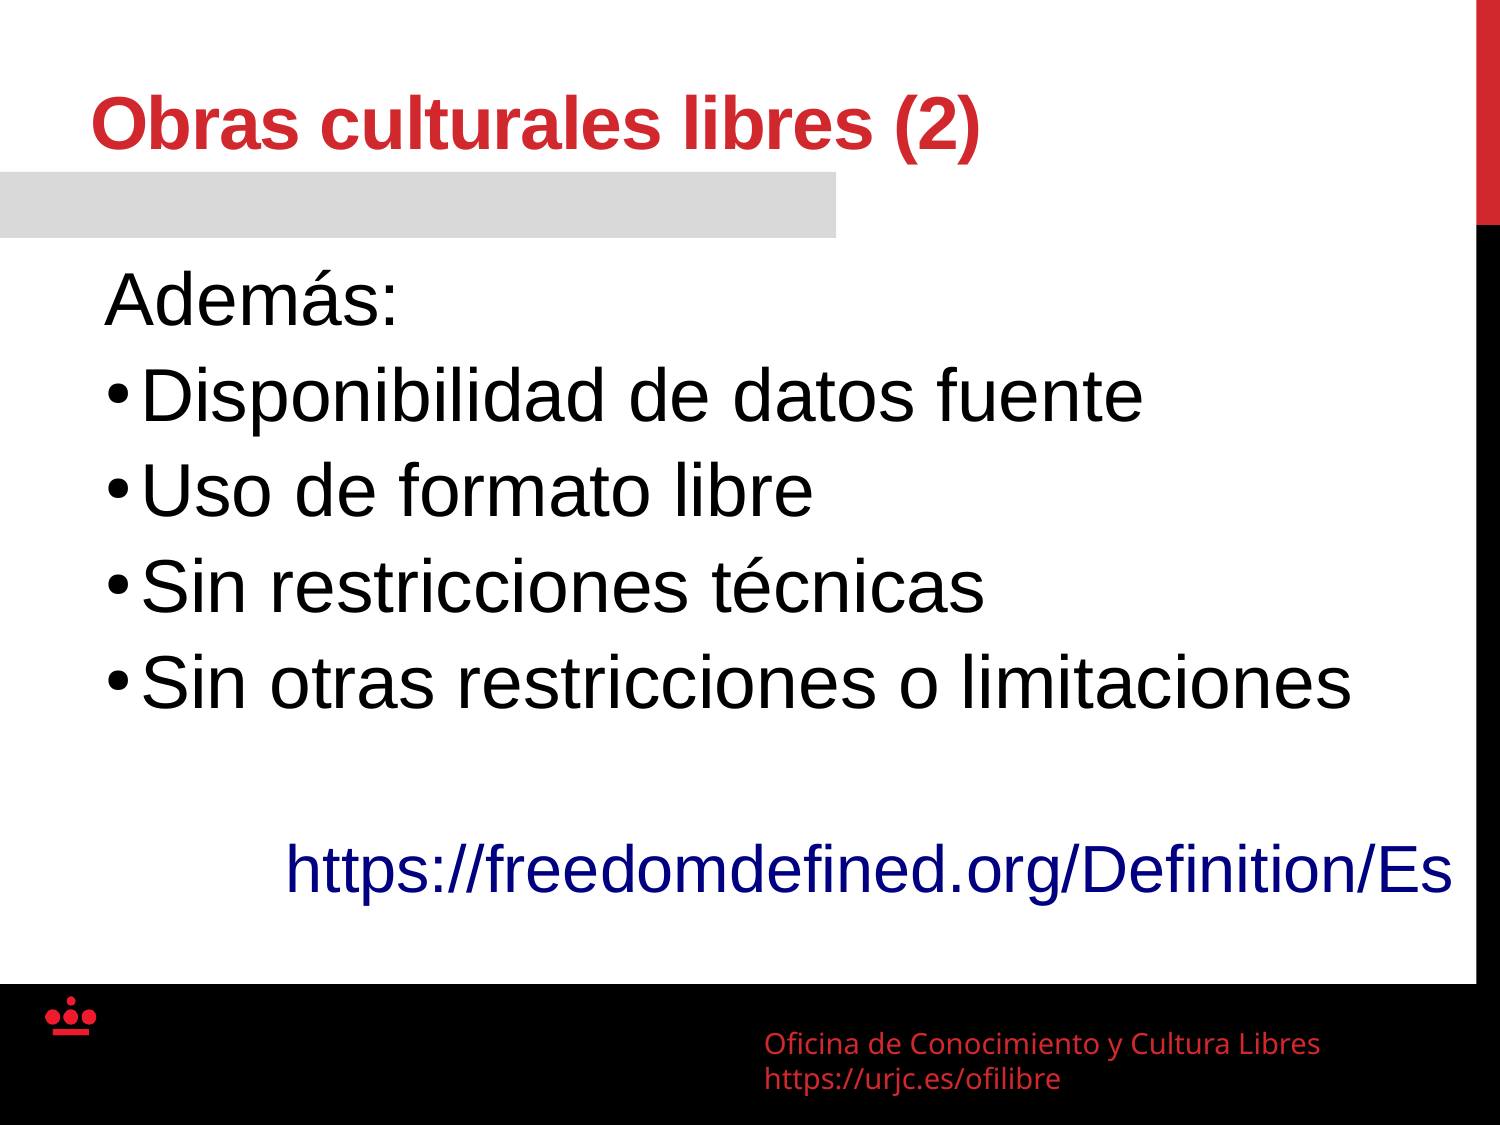

Obras culturales libres (2)
#
Además:
Disponibilidad de datos fuente
Uso de formato libre
Sin restricciones técnicas
Sin otras restricciones o limitaciones
https://freedomdefined.org/Definition/Es
Oficina de Conocimiento y Cultura Libres
https://urjc.es/ofilibre